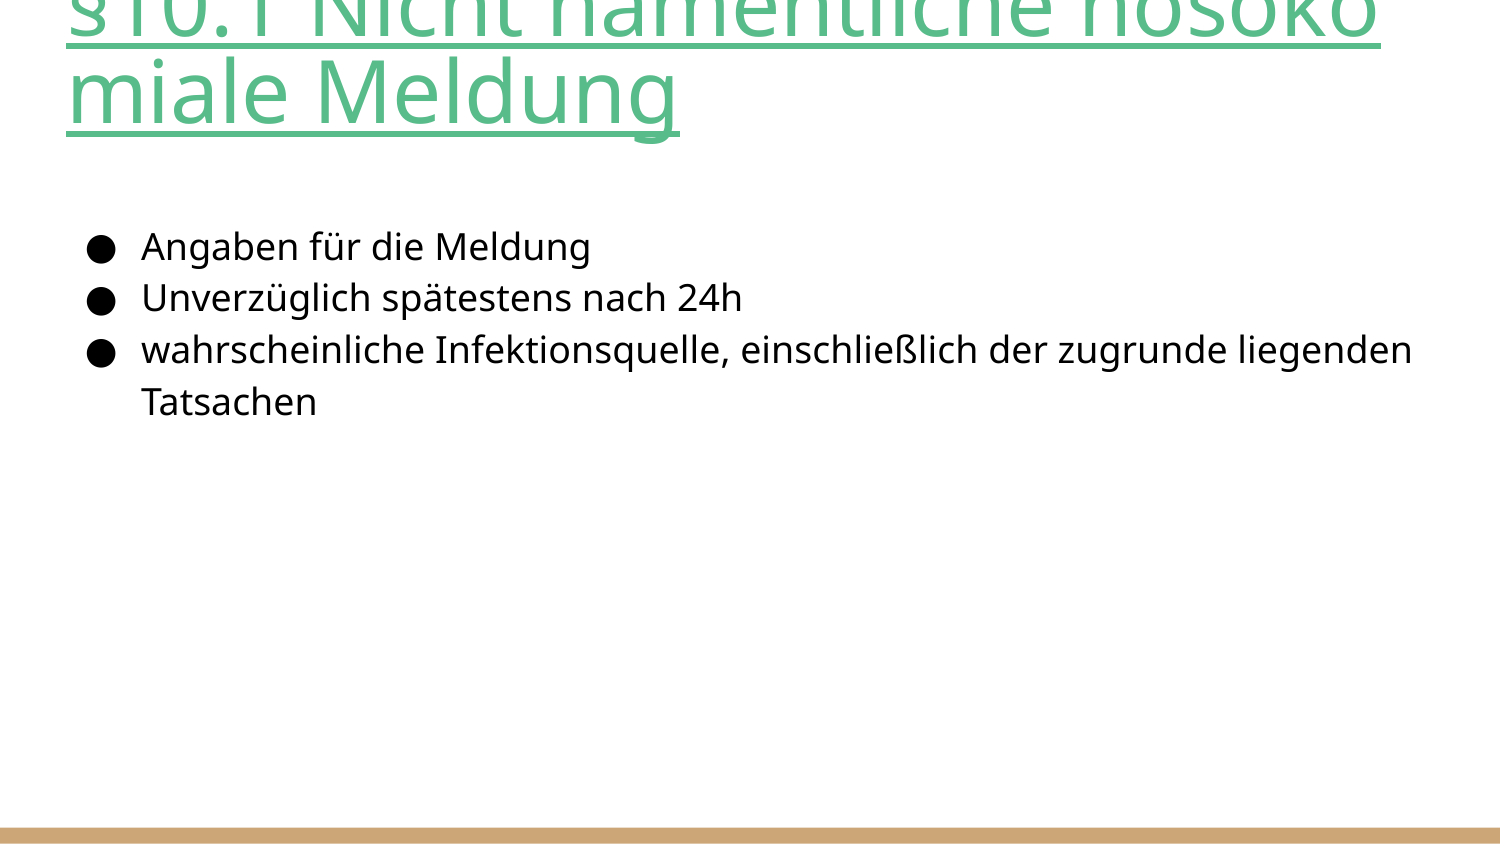

# §10.1 Nicht namentliche nosokomiale Meldung
Angaben für die Meldung
Unverzüglich spätestens nach 24h
wahrscheinliche Infektionsquelle, einschließlich der zugrunde liegenden Tatsachen